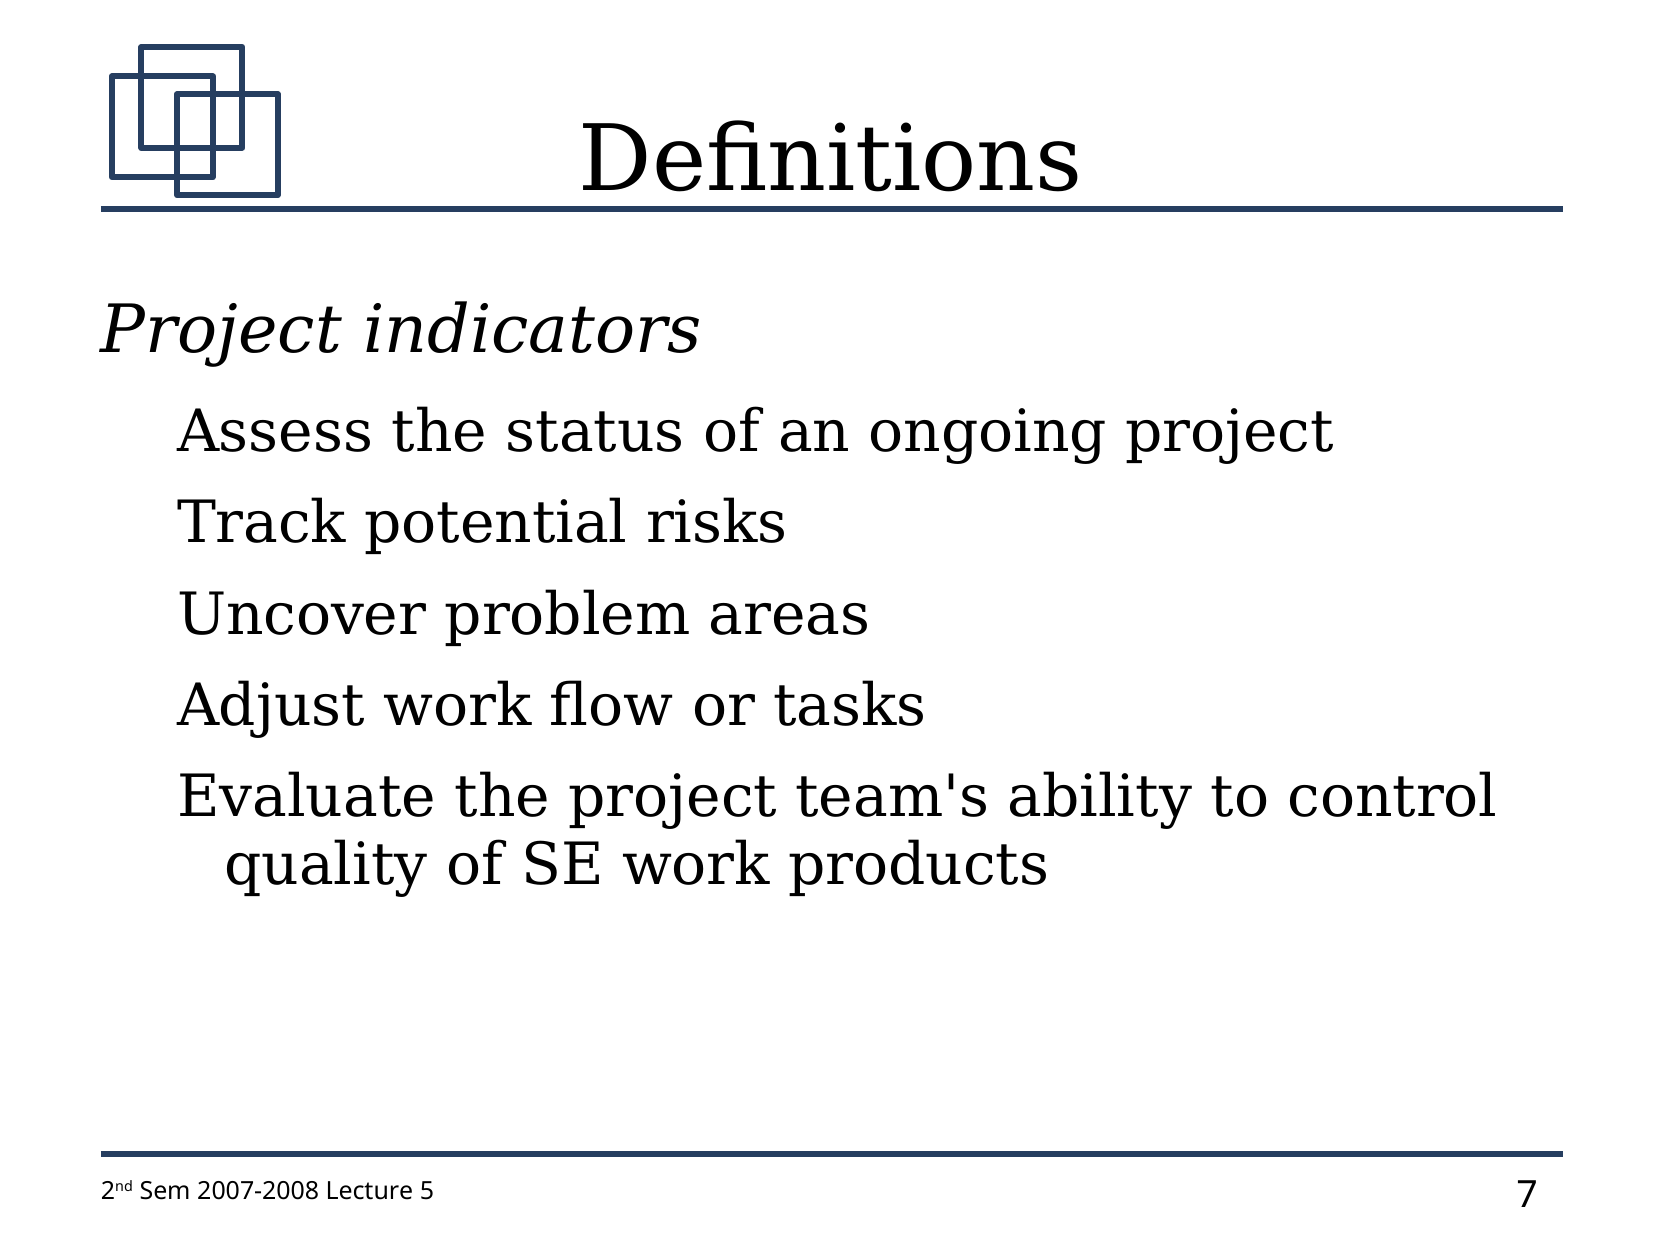

# Definitions
Project indicators
Assess the status of an ongoing project
Track potential risks
Uncover problem areas
Adjust work flow or tasks
Evaluate the project team's ability to control quality of SE work products